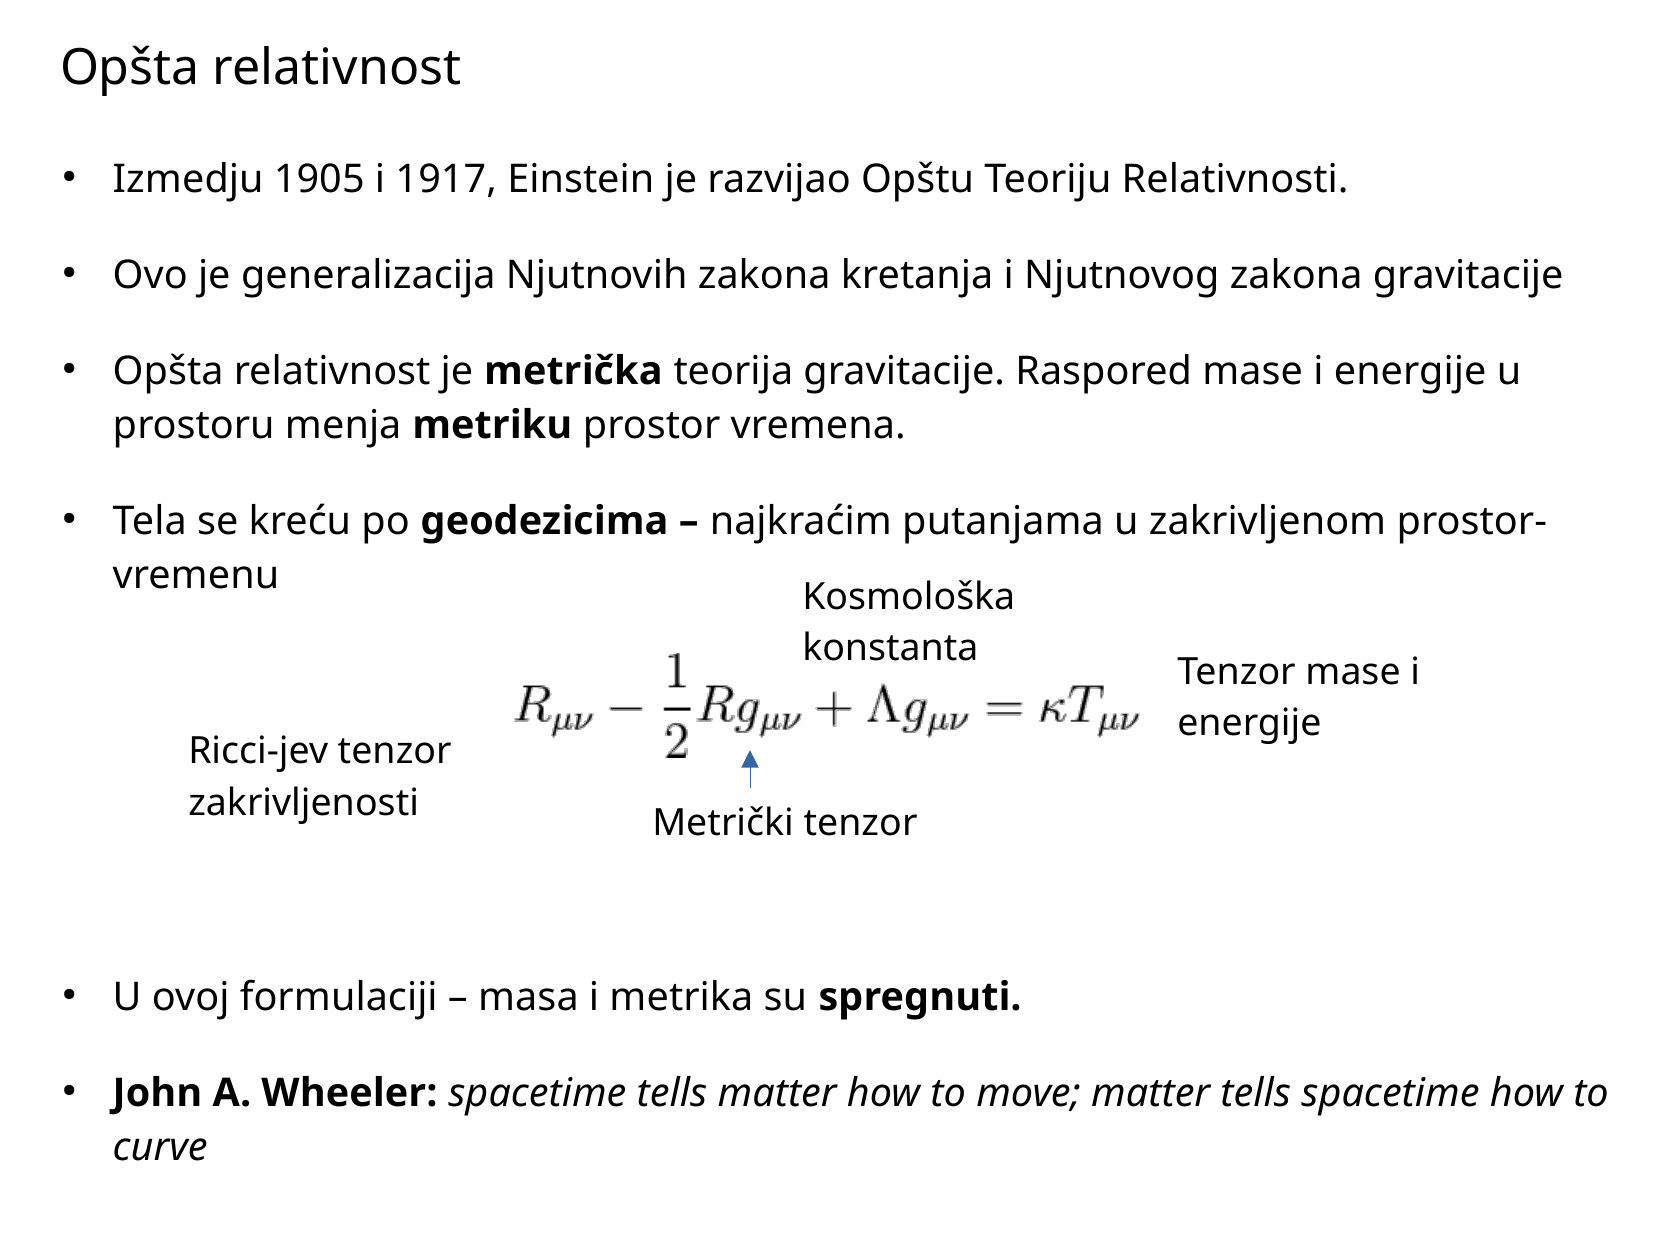

# Opšta relativnost
Izmedju 1905 i 1917, Einstein je razvijao Opštu Teoriju Relativnosti.
Ovo je generalizacija Njutnovih zakona kretanja i Njutnovog zakona gravitacije
Opšta relativnost je metrička teorija gravitacije. Raspored mase i energije u prostoru menja metriku prostor vremena.
Tela se kreću po geodezicima – najkraćim putanjama u zakrivljenom prostor-vremenu
U ovoj formulaciji – masa i metrika su spregnuti.
John A. Wheeler: spacetime tells matter how to move; matter tells spacetime how to curve
Kosmološka konstanta
Tenzor mase i energije
Ricci-jev tenzor zakrivljenosti
Metrički tenzor